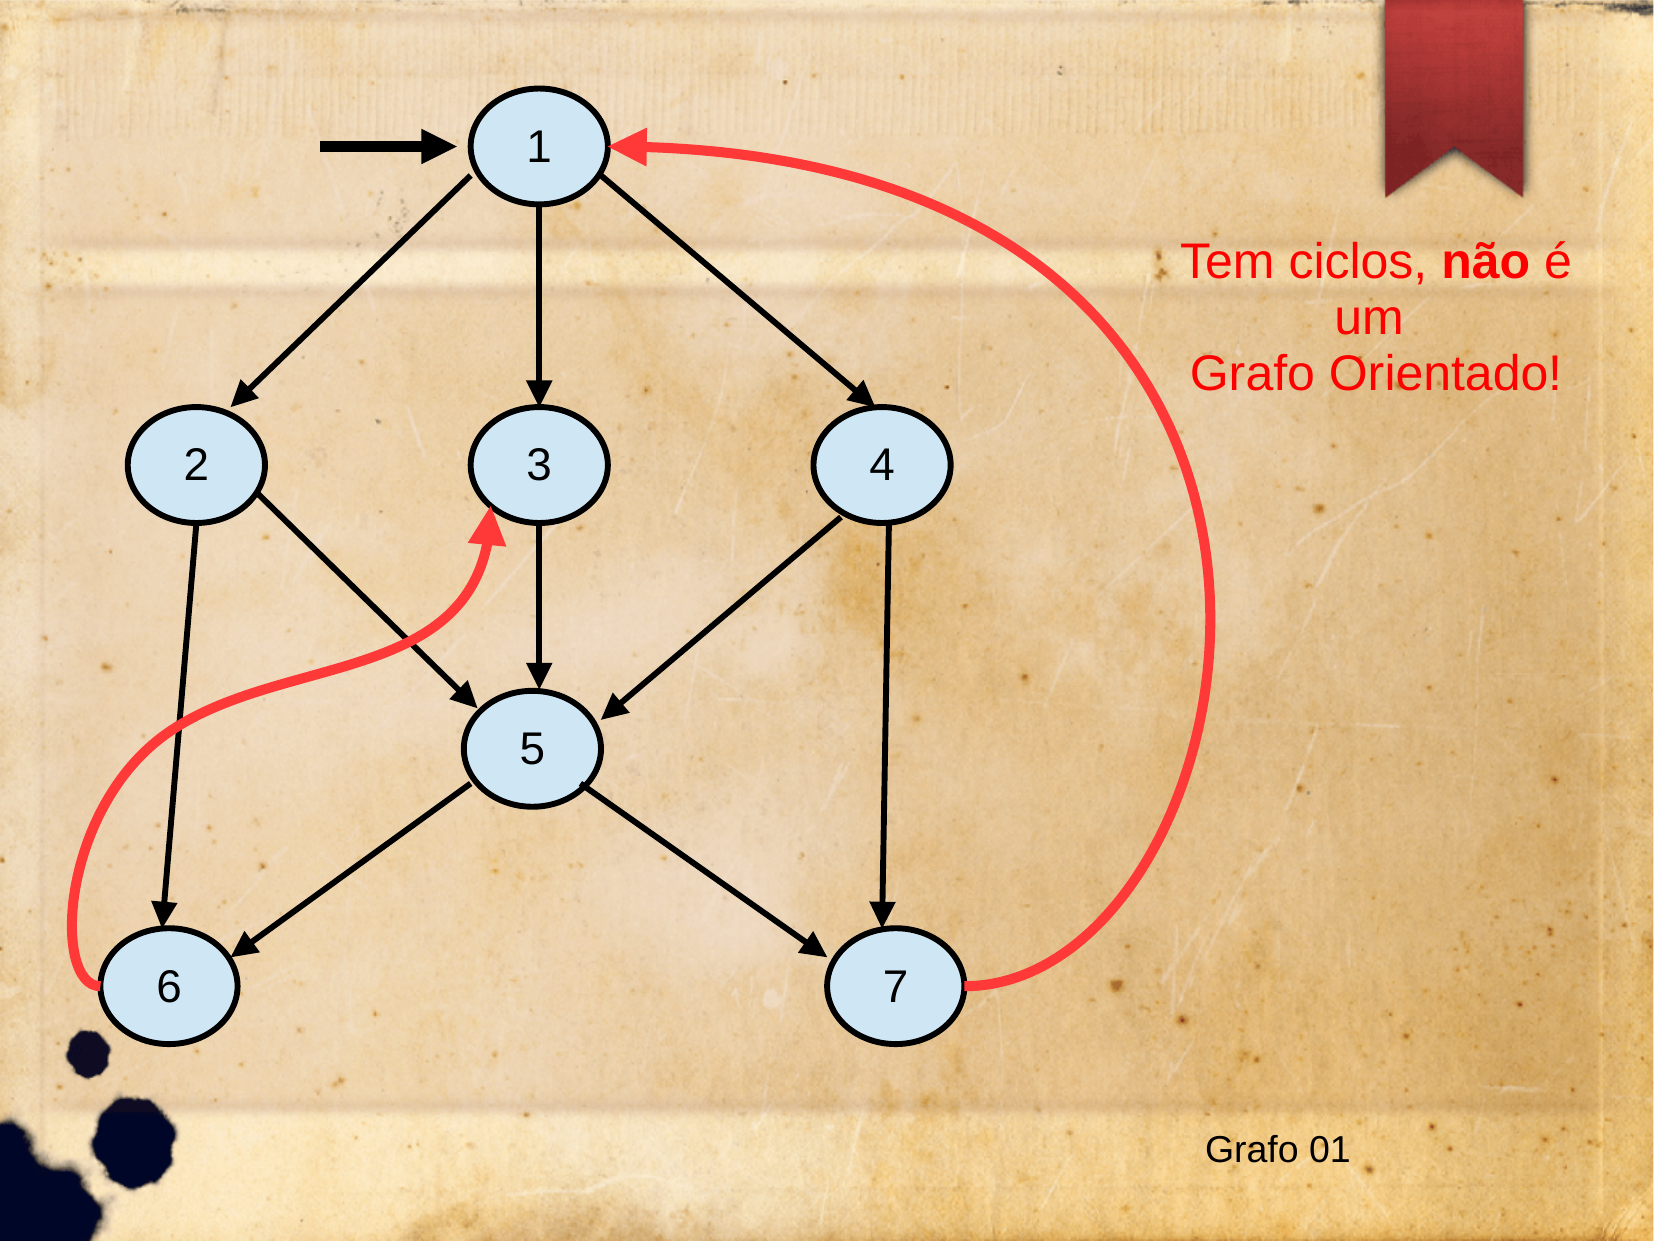

1
Tem ciclos, não é um
Grafo Orientado!
2
3
4
5
6
7
Grafo 01